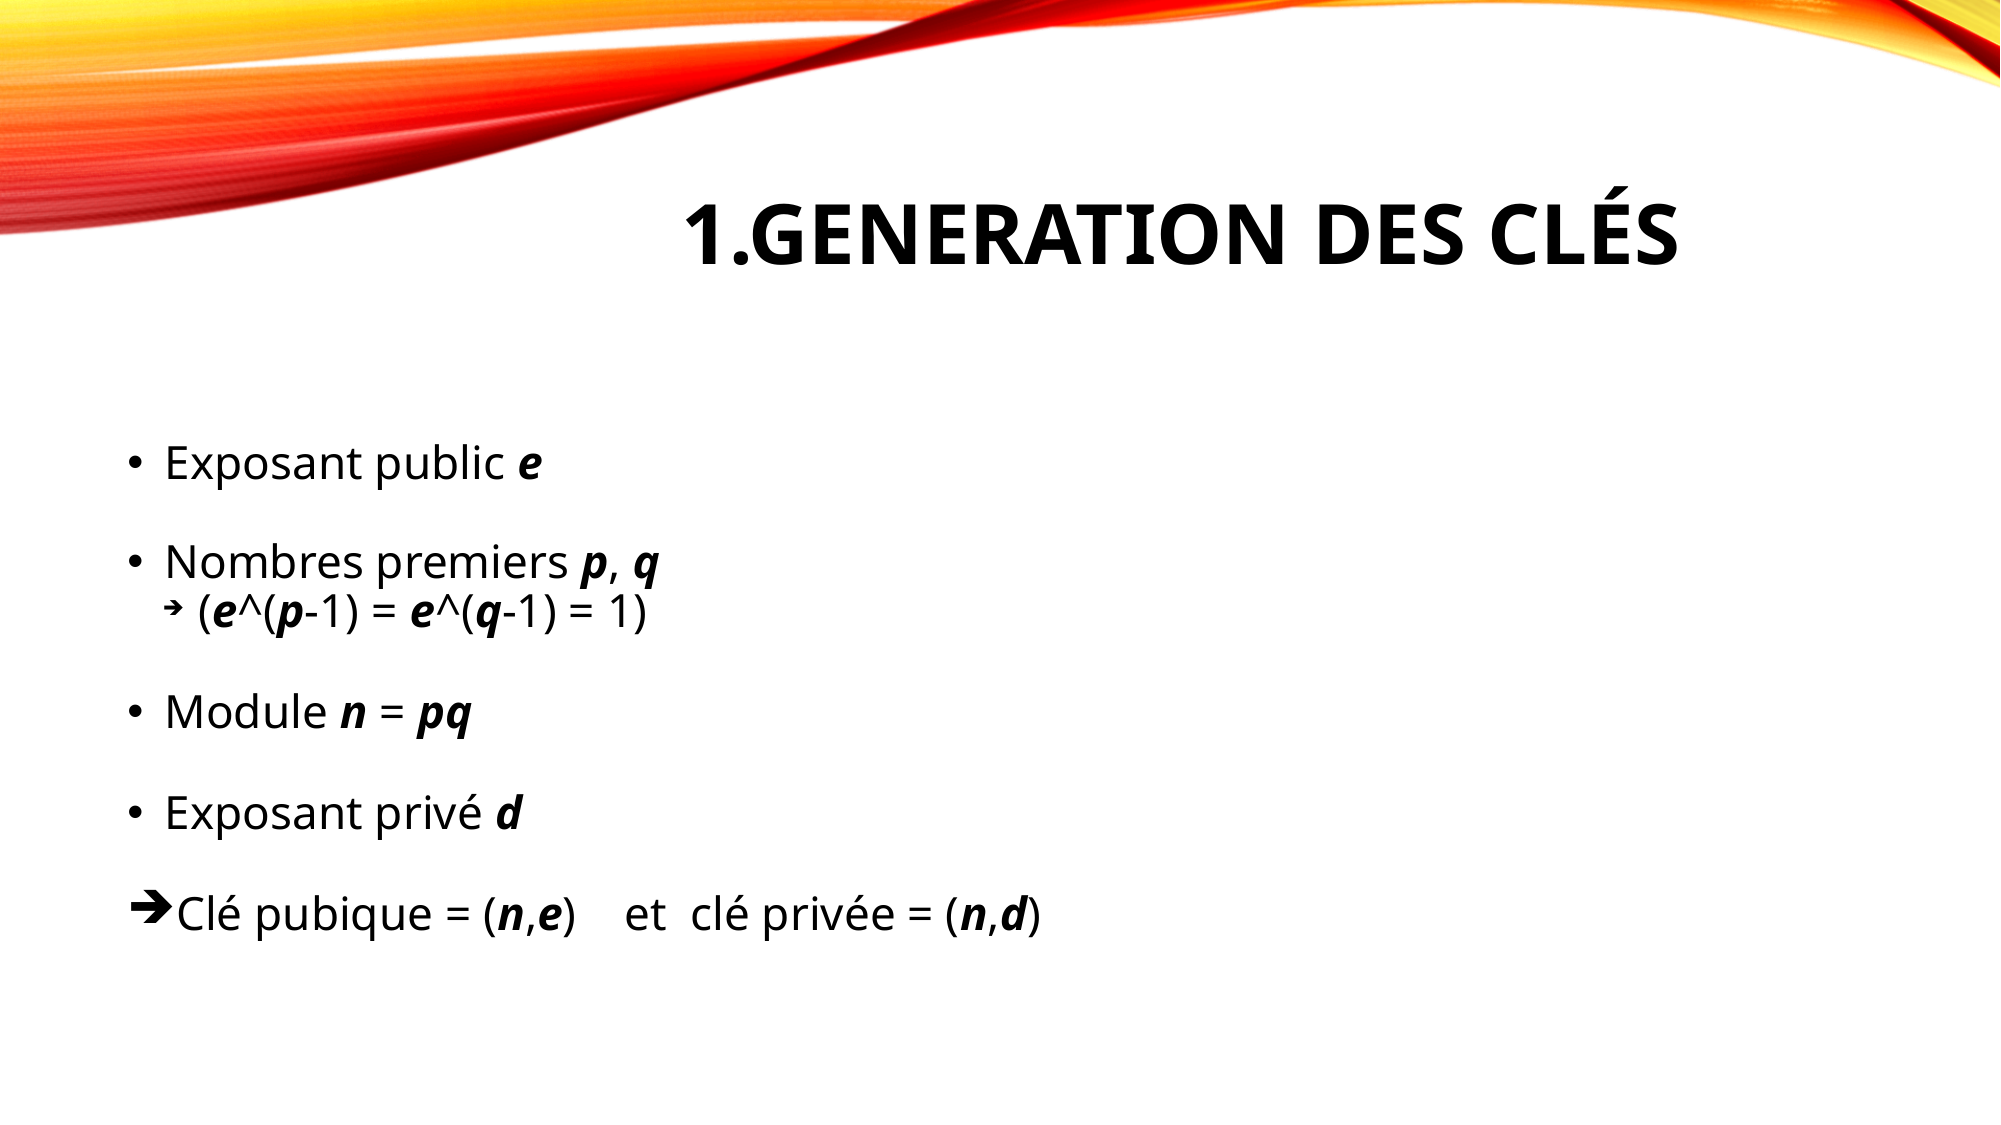

1.generation des clés
Exposant public e
Nombres premiers p, q
(e^(p-1) = e^(q-1) = 1)
Module n = pq
Exposant privé d
Clé pubique = (n,e) et clé privée = (n,d)